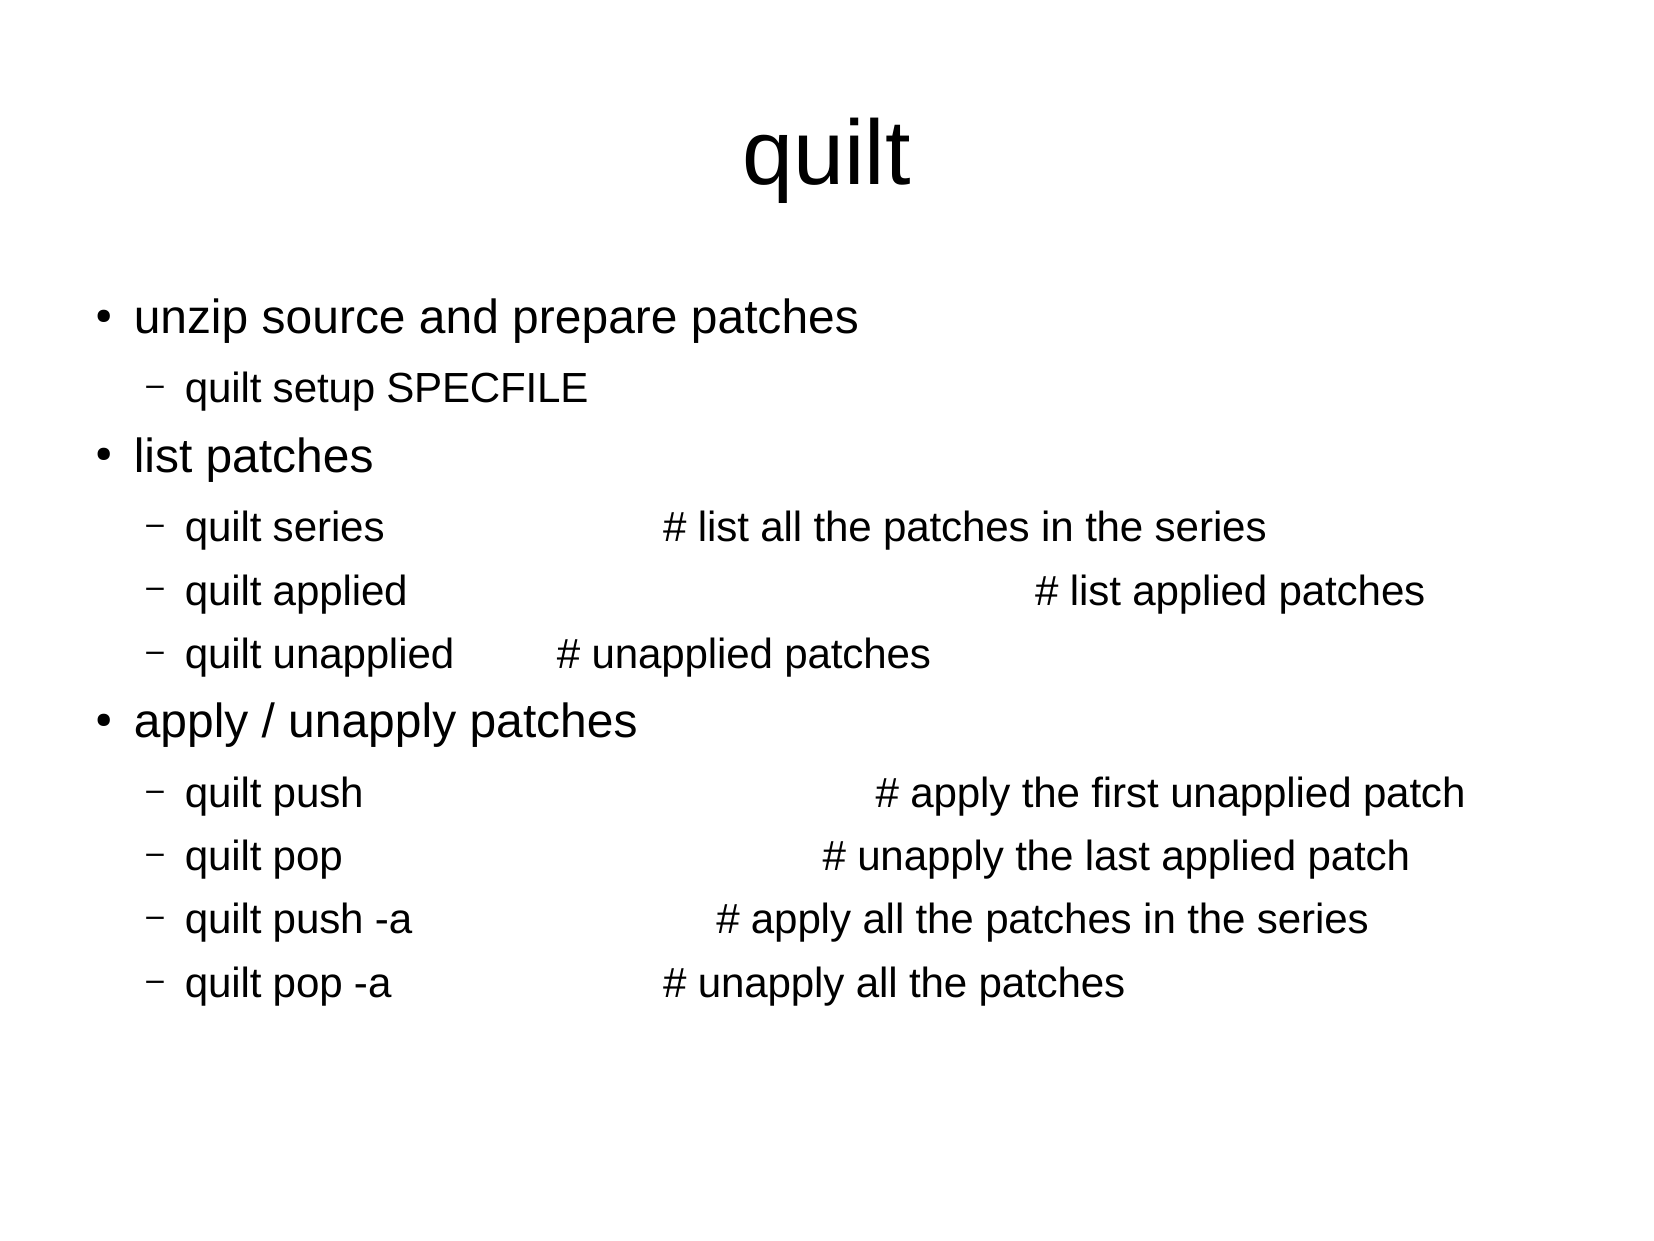

# quilt
unzip source and prepare patches
quilt setup SPECFILE
list patches
quilt series				 		# list all the patches in the series
quilt applied									 			# list applied patches
quilt unapplied		# unapplied patches
apply / unapply patches
quilt push						 				# apply the first unapplied patch
quilt pop				 				 		# unapply the last applied patch
quilt push -a				 		# apply all the patches in the series
quilt pop -a				 		# unapply all the patches